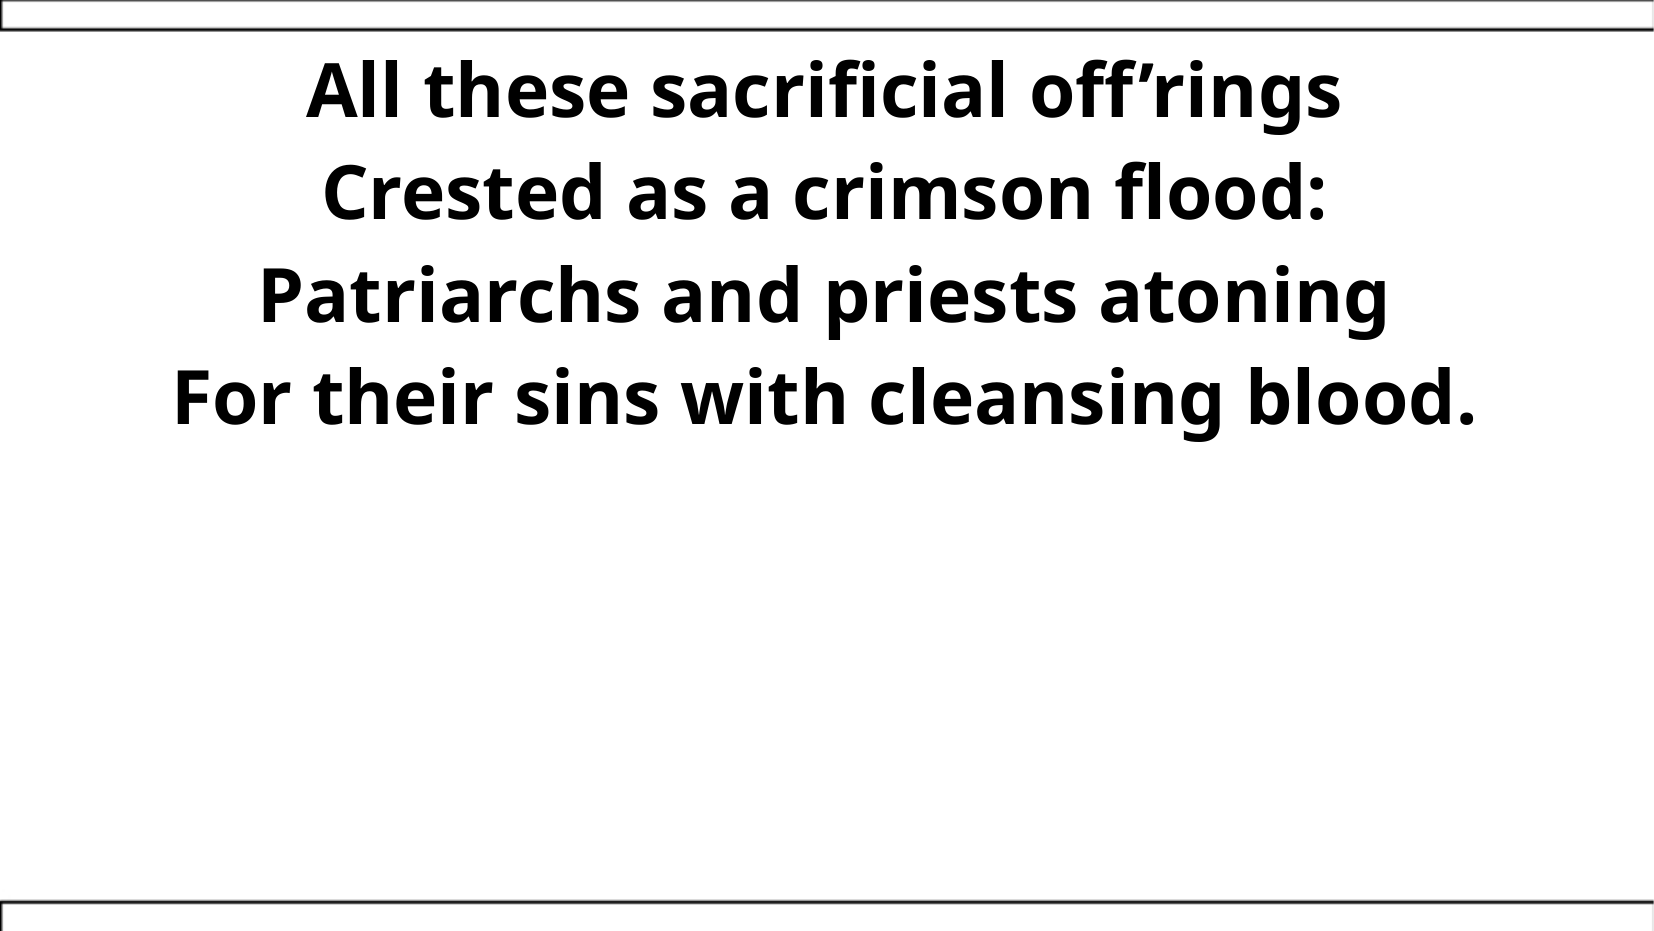

All these sacrificial off’rings
Crested as a crimson flood:
Patriarchs and priests atoning
For their sins with cleansing blood.